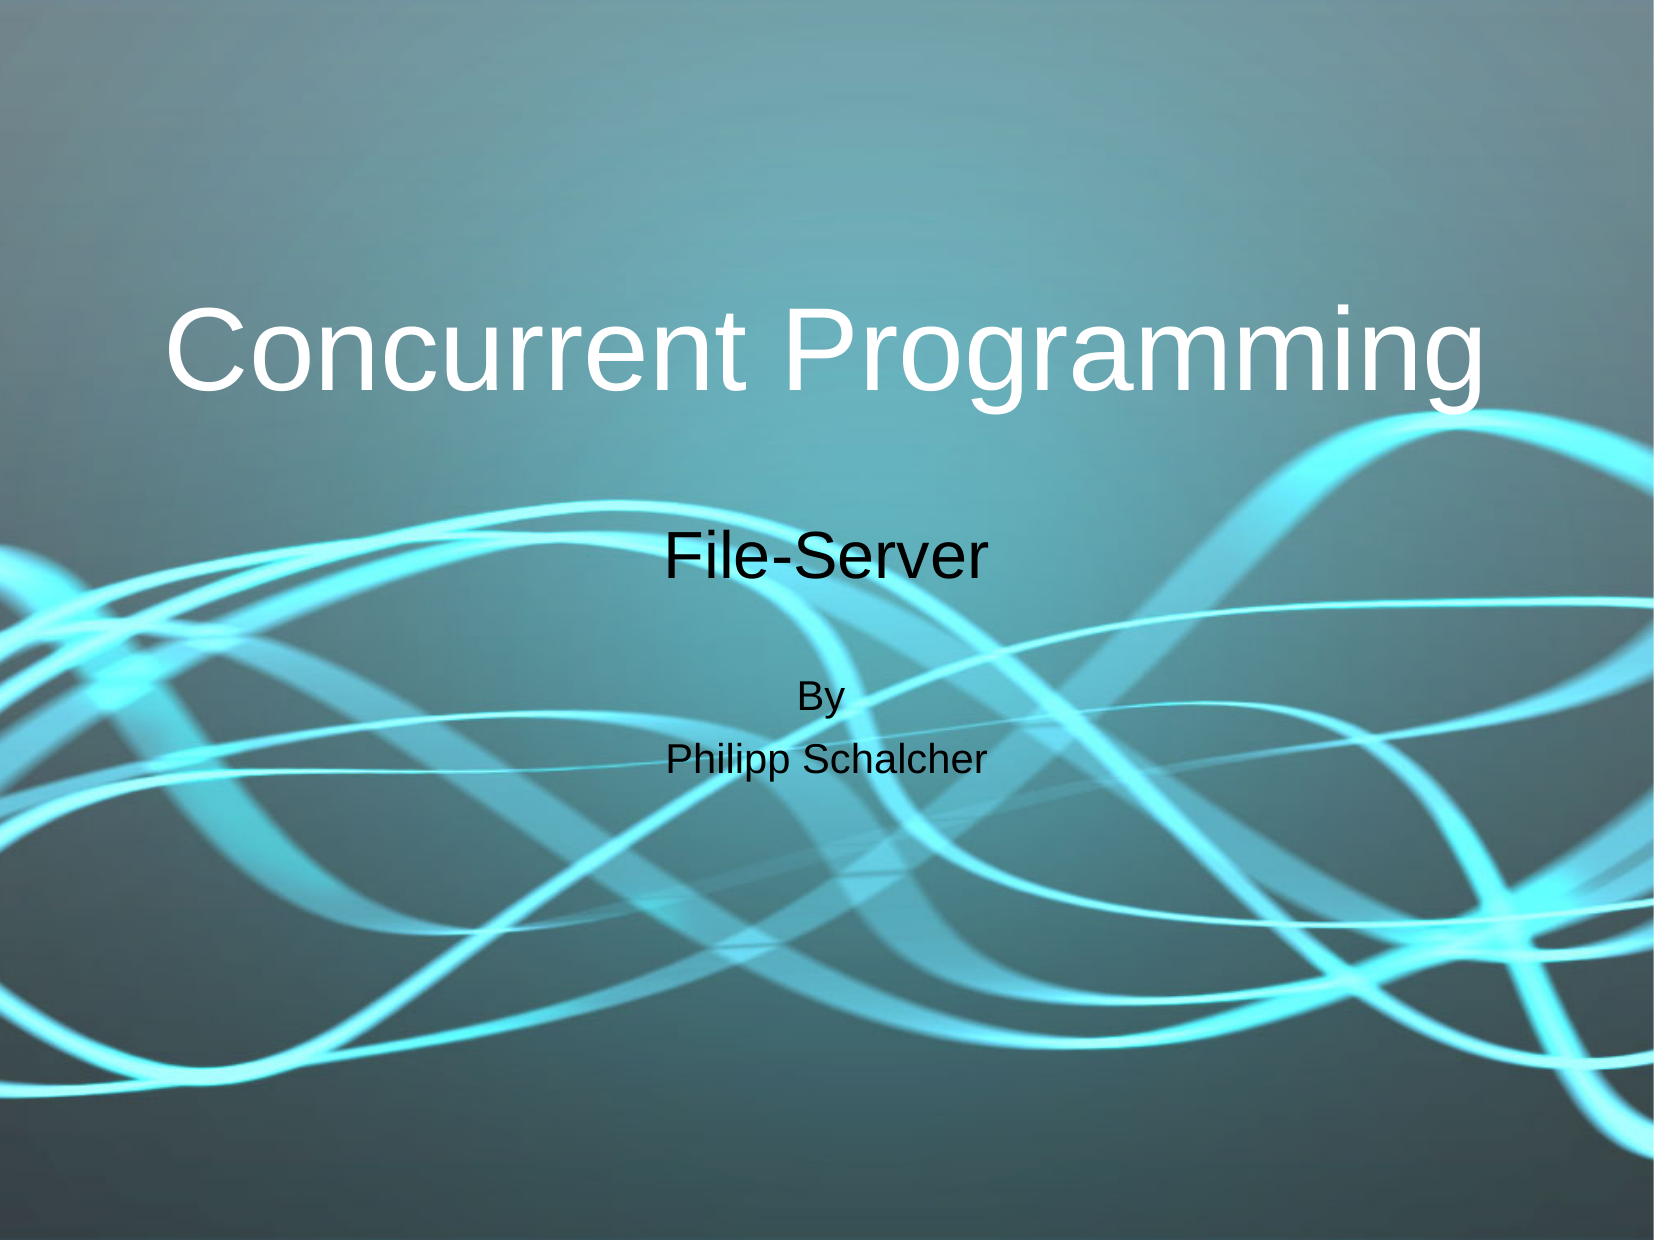

# Concurrent Programming
File-Server
By
Philipp Schalcher